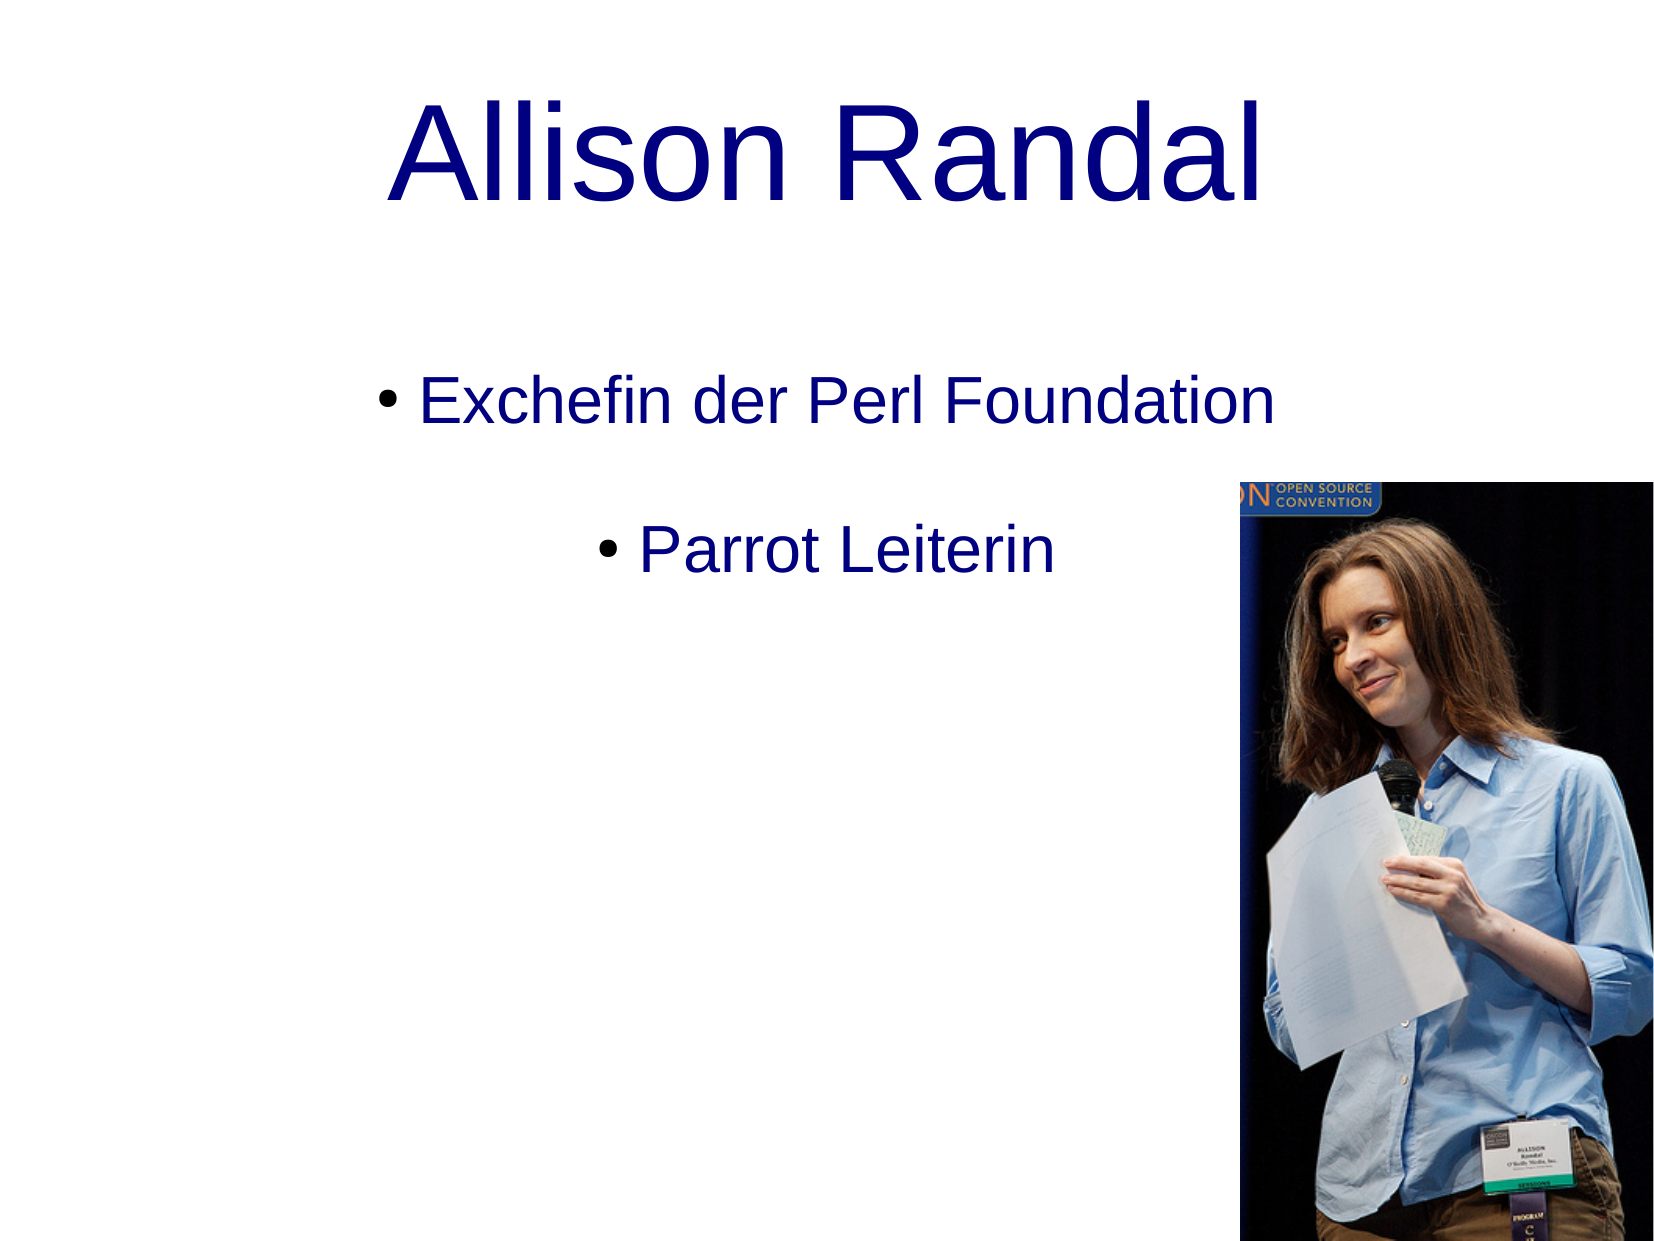

# Allison Randal
 Exchefin der Perl Foundation
 Parrot Leiterin